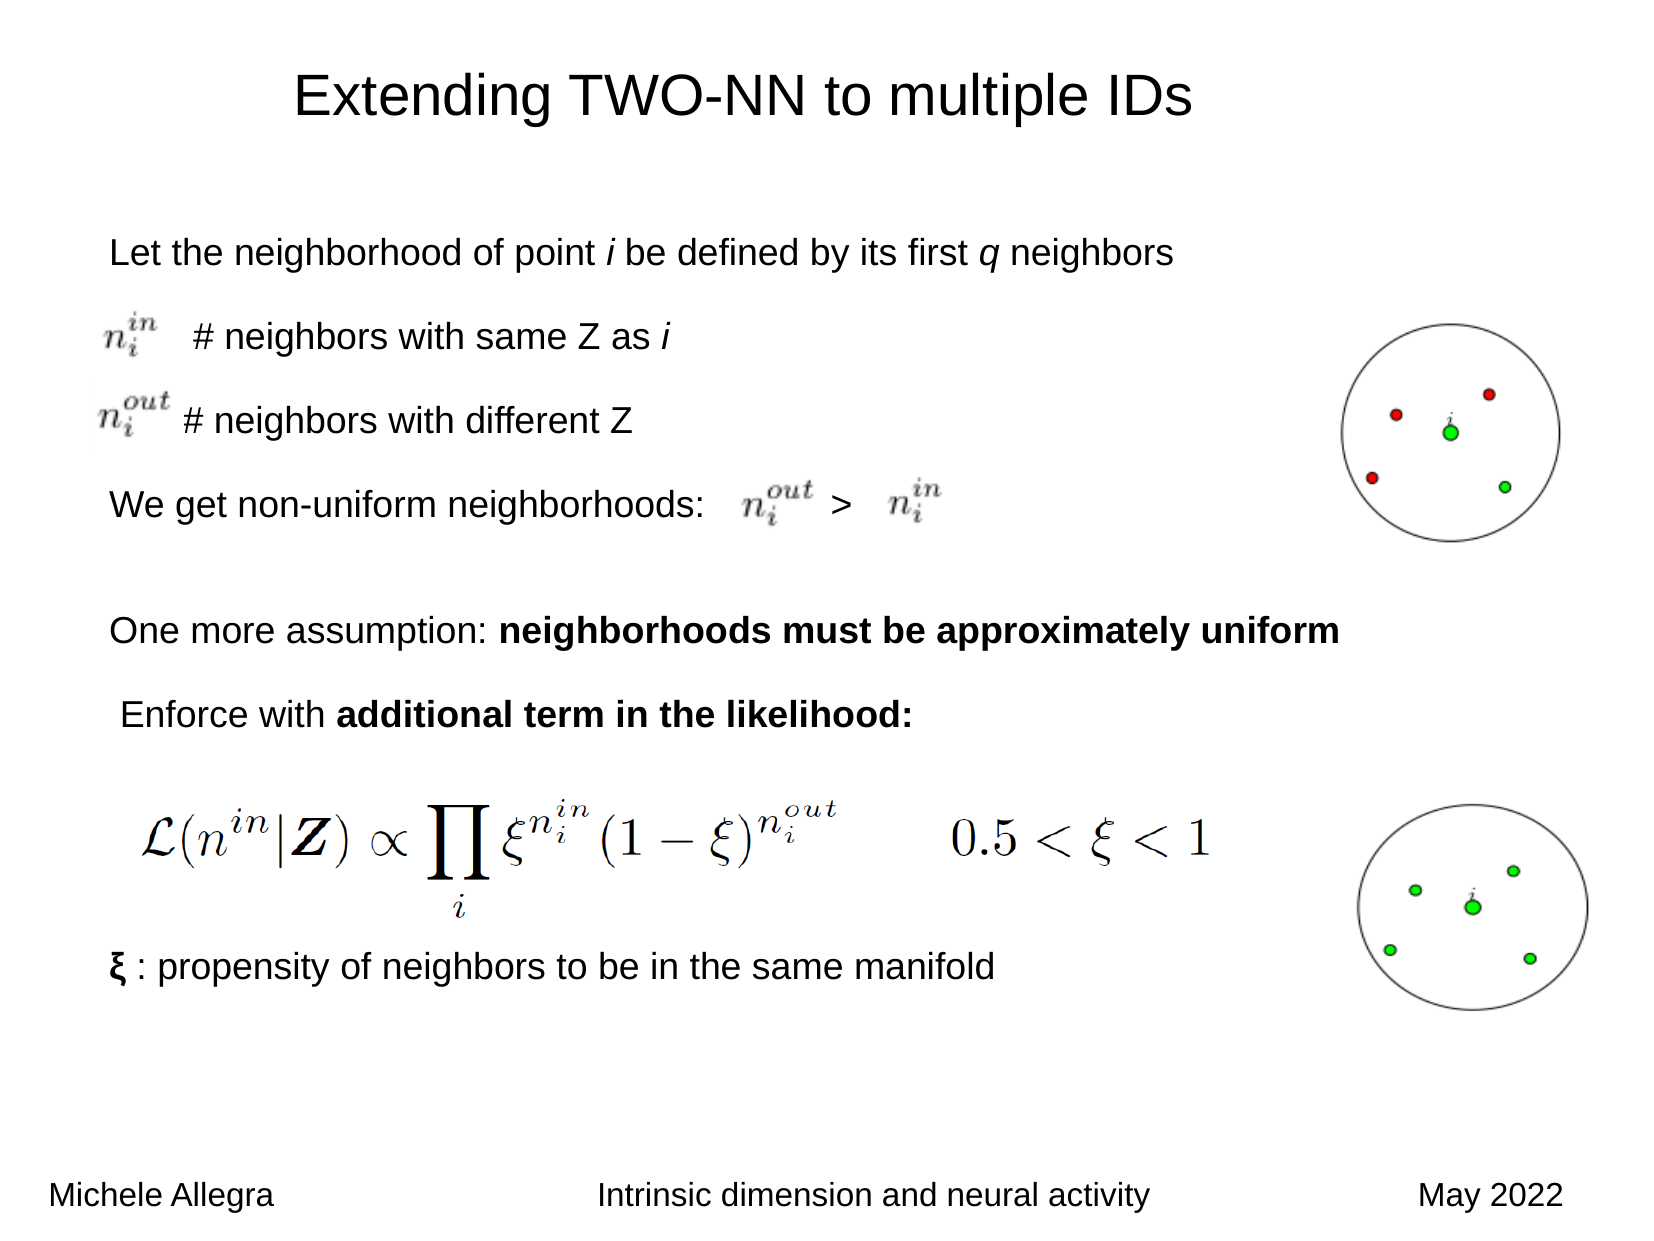

# Extending TWO-NN to multiple IDs
Let the neighborhood of point i be defined by its first q neighbors
 # neighbors with same Z as i
 # neighbors with different Z
We get non-uniform neighborhoods: >
One more assumption: neighborhoods must be approximately uniform
 Enforce with additional term in the likelihood:
ξ : propensity of neighbors to be in the same manifold
Michele Allegra Intrinsic dimension and neural activity May 2022